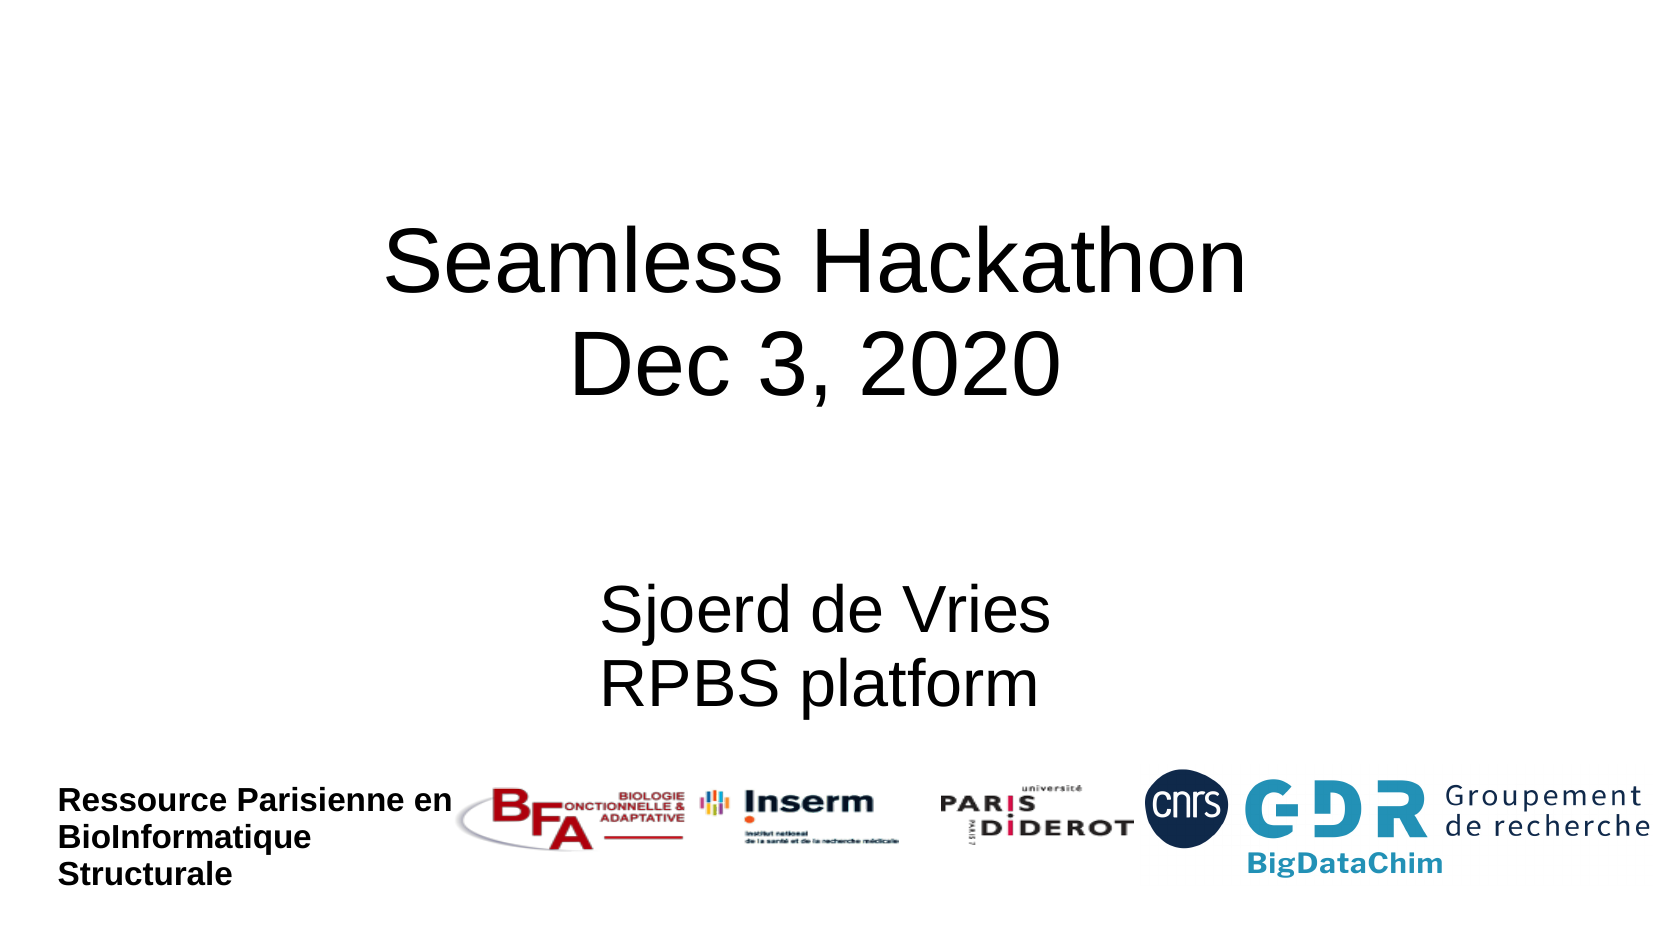

# Seamless Hackathon Dec 3, 2020
Sjoerd de Vries
RPBS platform
Ressource Parisienne en BioInformatique Structurale